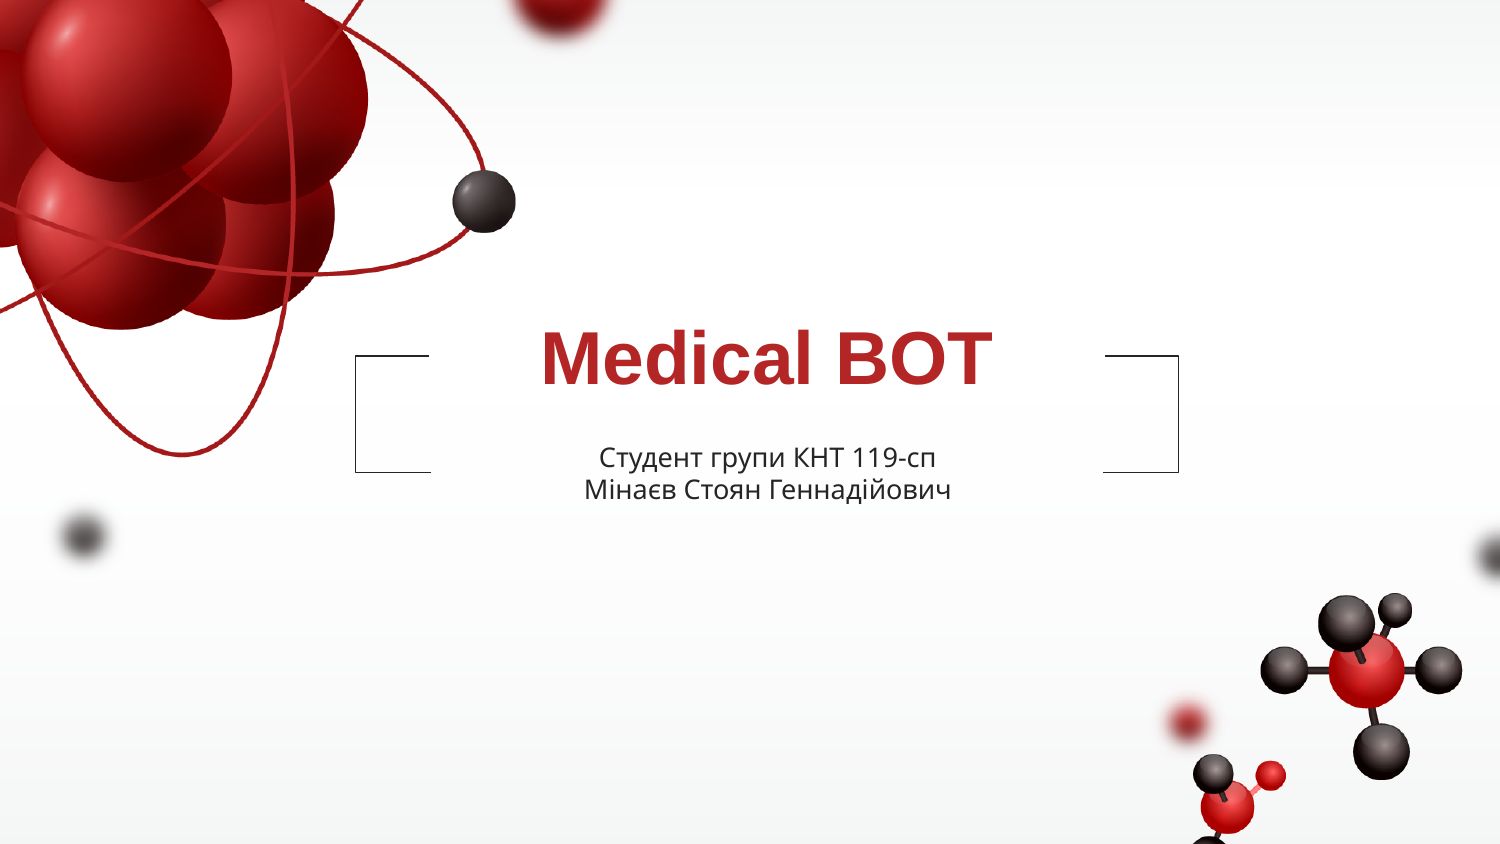

Medical BOT
# Студент групи КНТ 119-сп
Мінаєв Стоян Геннадійович